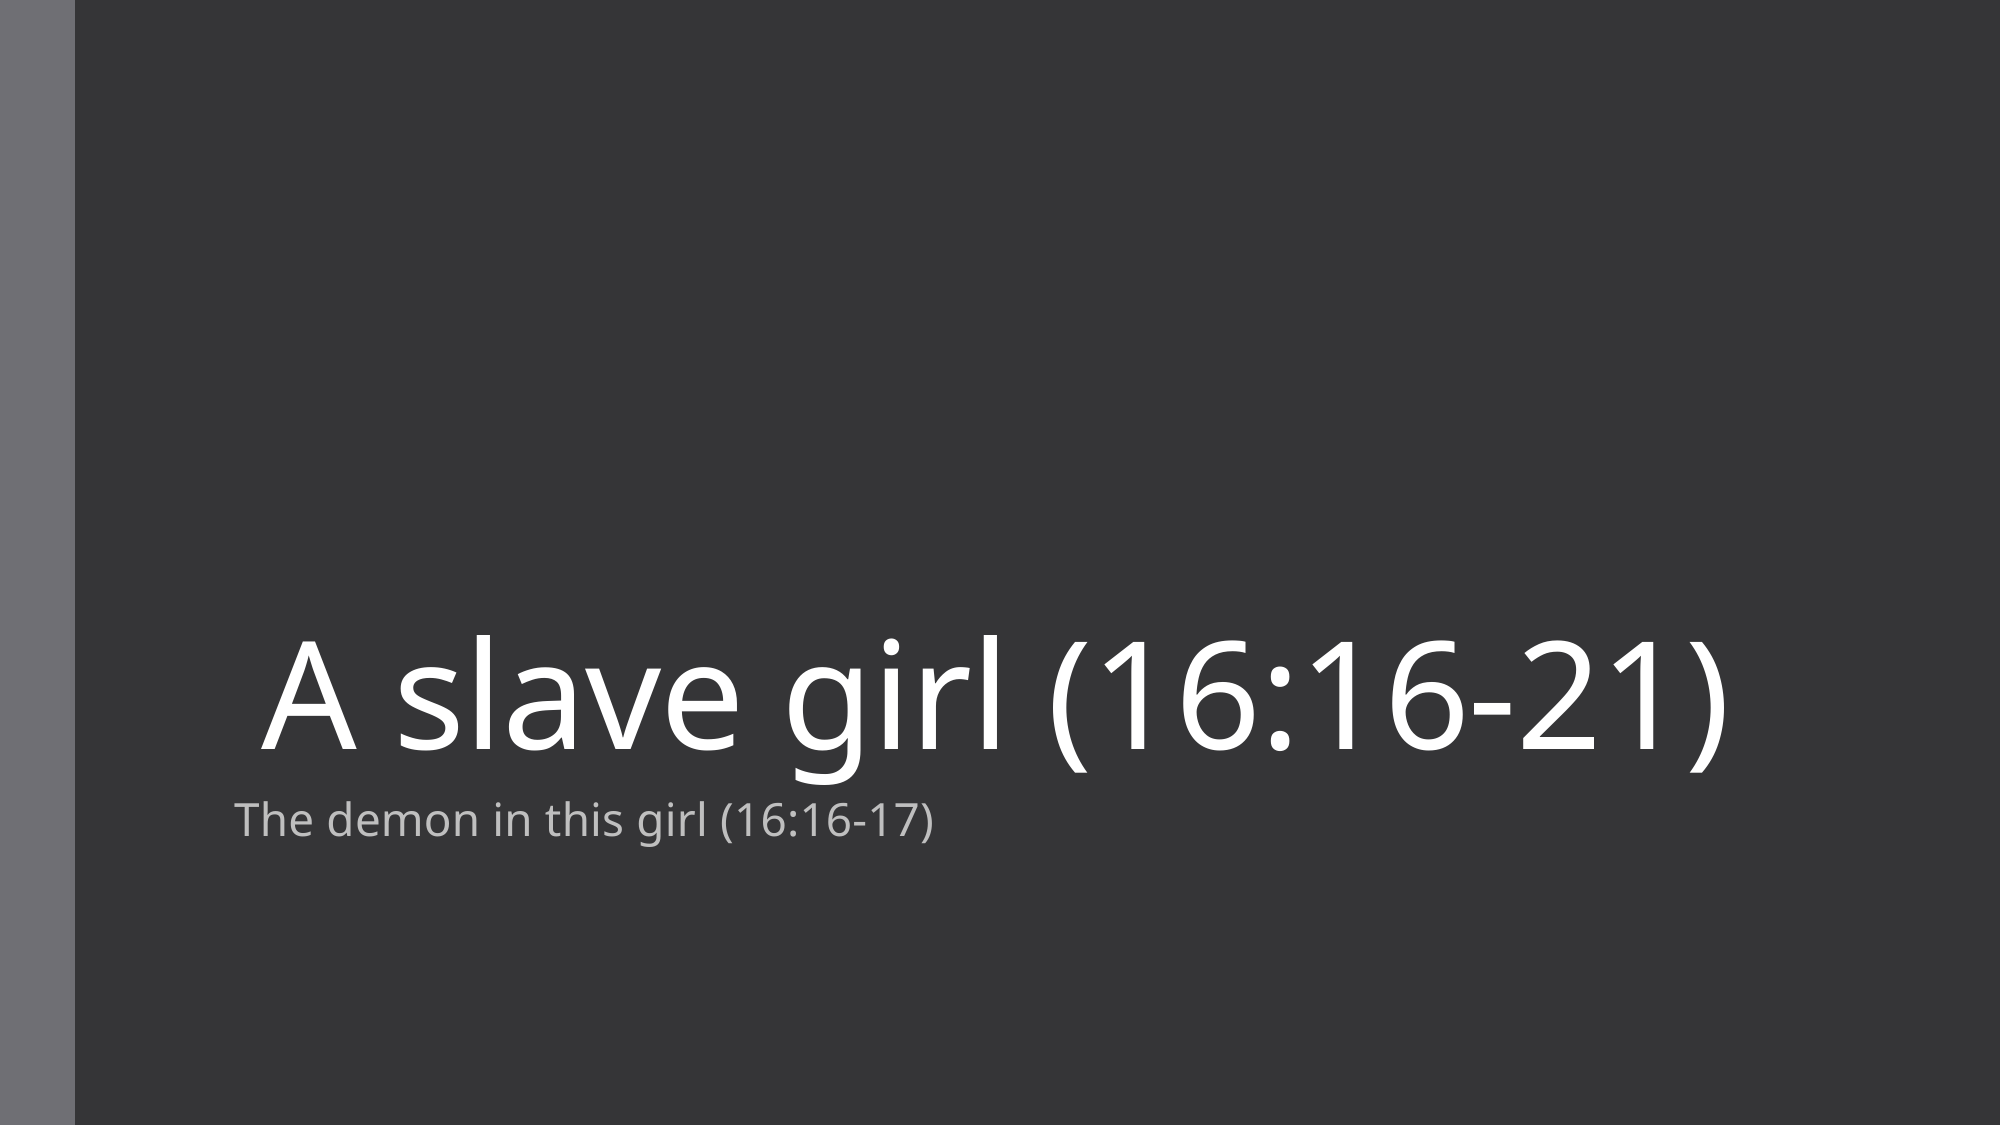

# A slave girl (16:16-21)
 The demon in this girl (16:16-17)